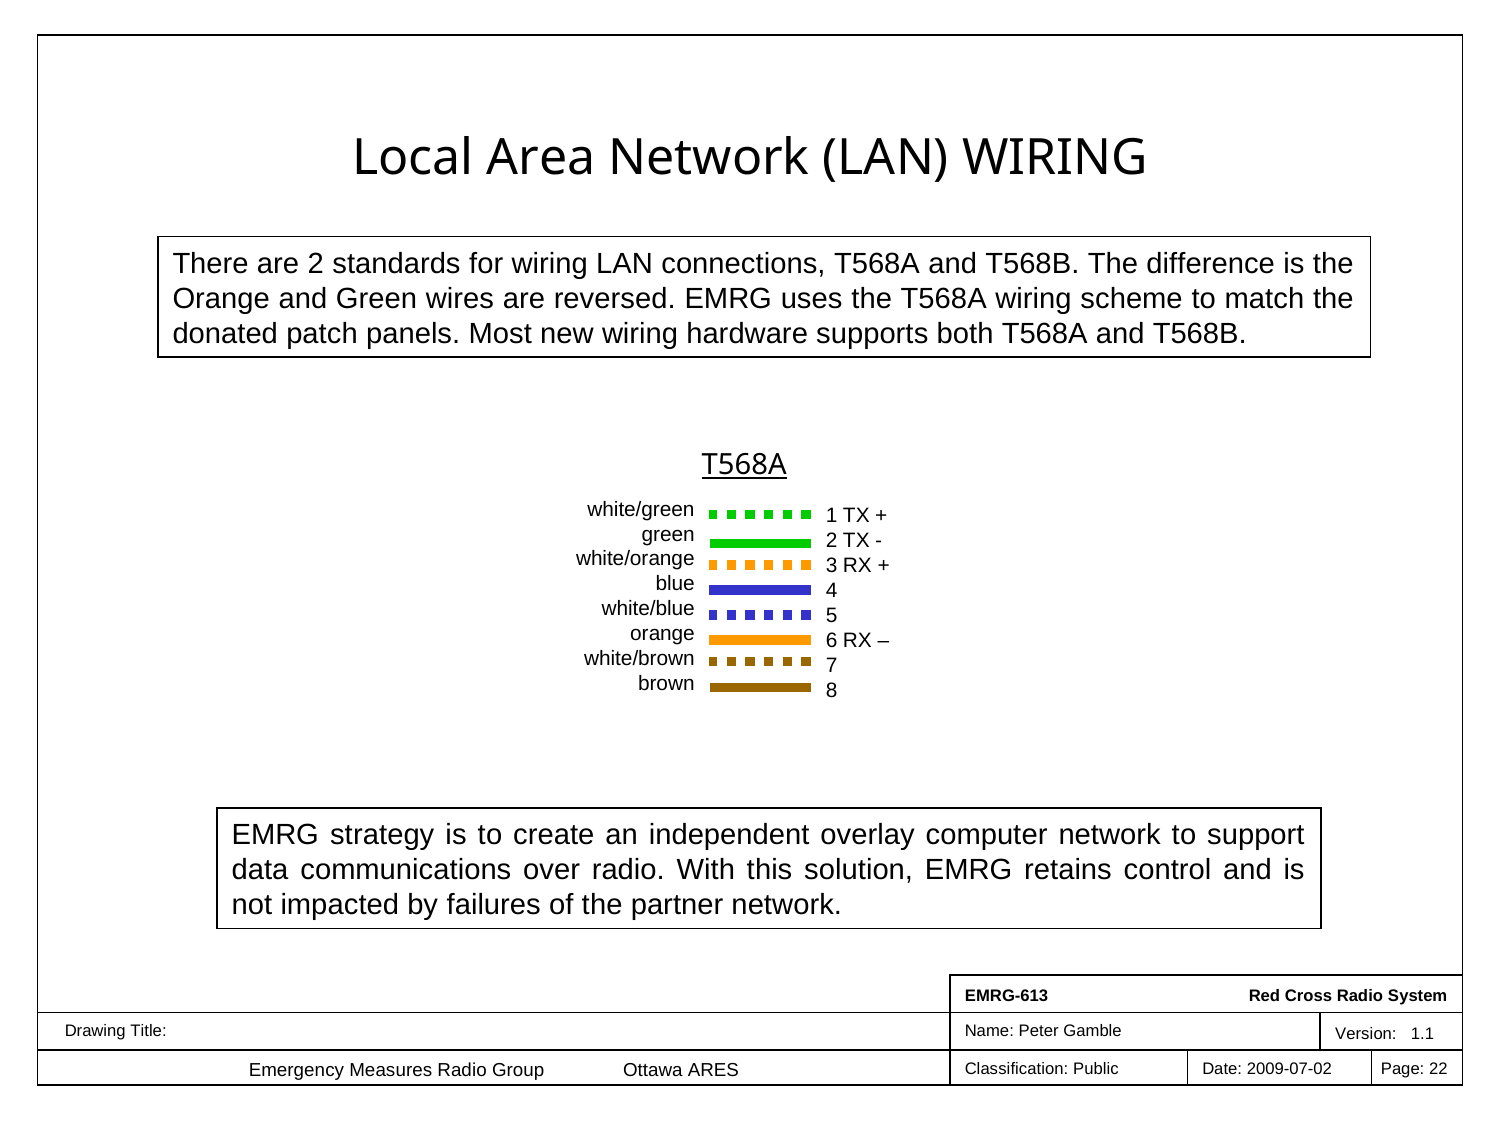

Local Area Network (LAN) WIRING
There are 2 standards for wiring LAN connections, T568A and T568B. The difference is the Orange and Green wires are reversed. EMRG uses the T568A wiring scheme to match the donated patch panels. Most new wiring hardware supports both T568A and T568B.
T568A
white/green
green
white/orange
blue
white/blue
orange
white/brown
brown
1 TX +
2 TX -
3 RX +
4
5
6 RX –
7
8
EMRG strategy is to create an independent overlay computer network to support data communications over radio. With this solution, EMRG retains control and is not impacted by failures of the partner network.
Emergency Measures Radio Group Ottawa ARES
Page: